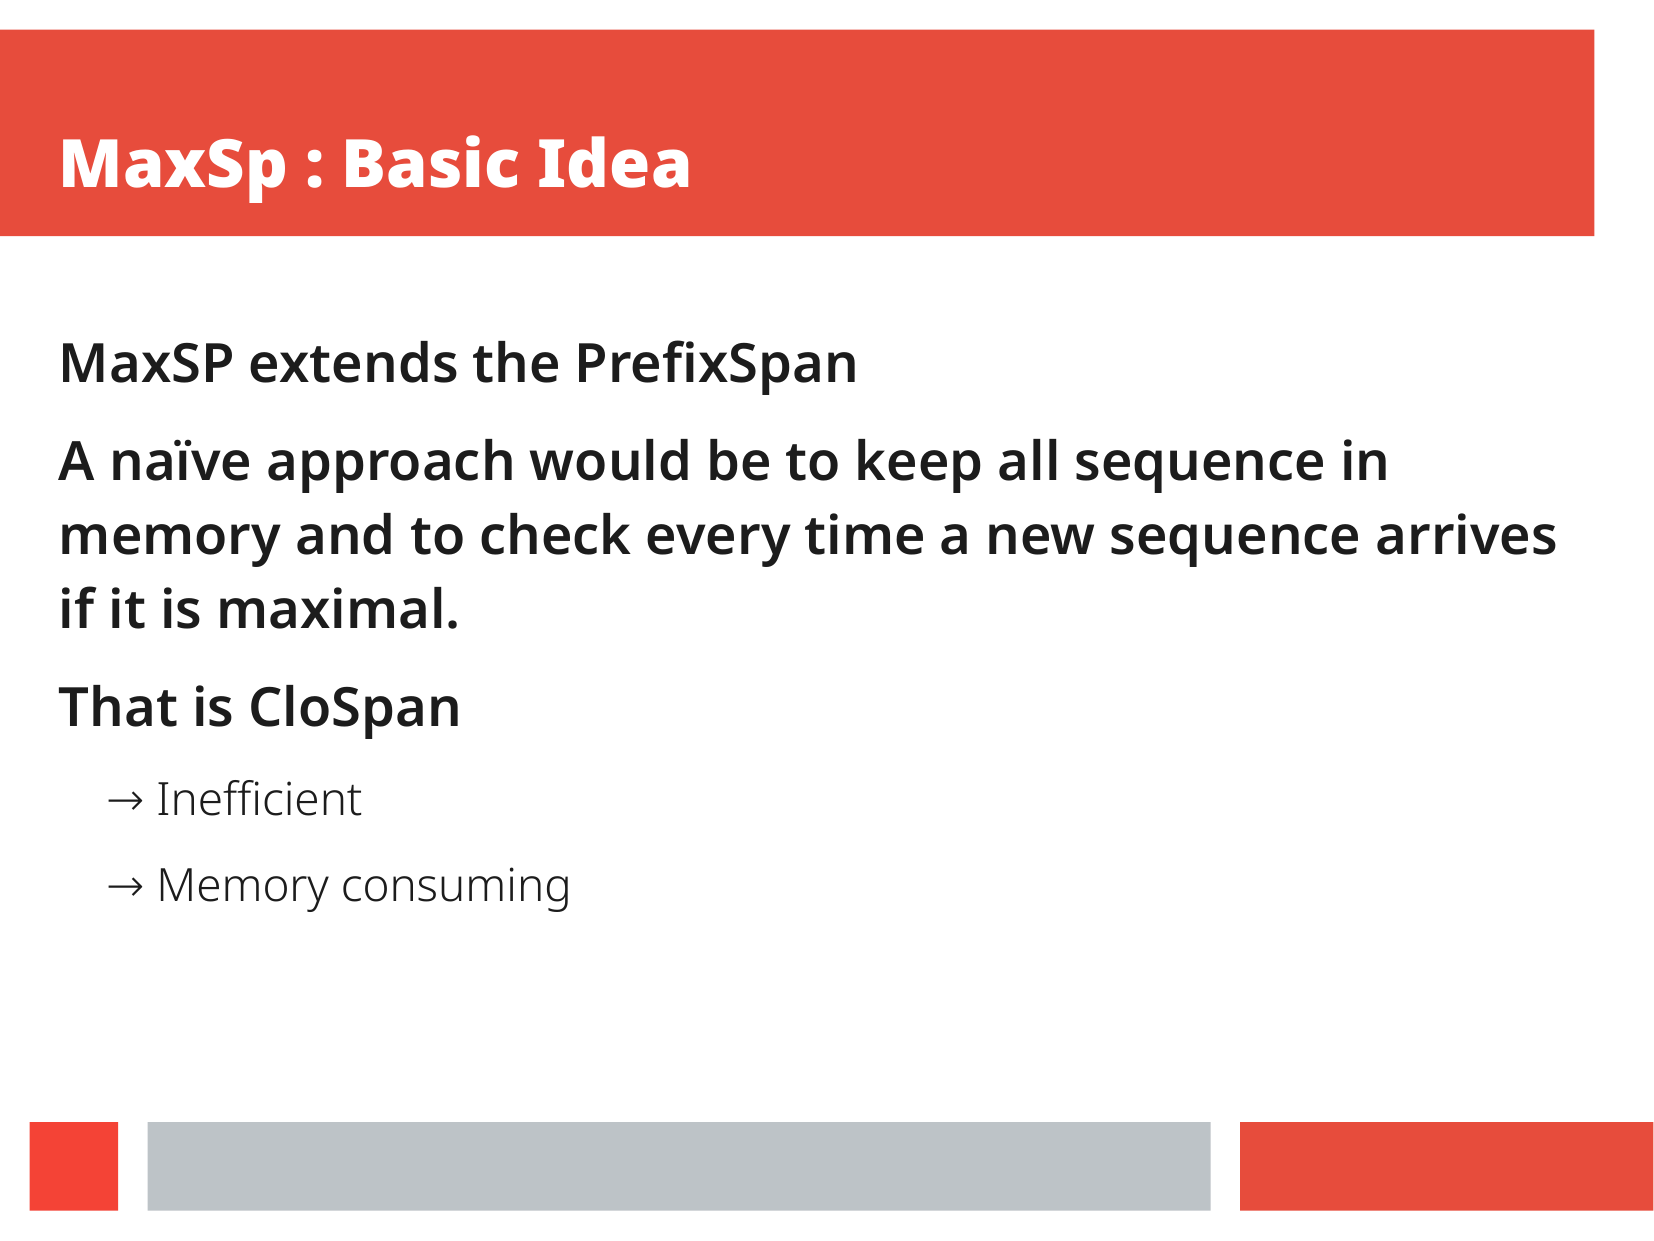

# MaxSp : Basic Idea
MaxSP extends the PrefixSpan
A naïve approach would be to keep all sequence in memory and to check every time a new sequence arrives if it is maximal.
That is CloSpan
→ Inefficient
→ Memory consuming